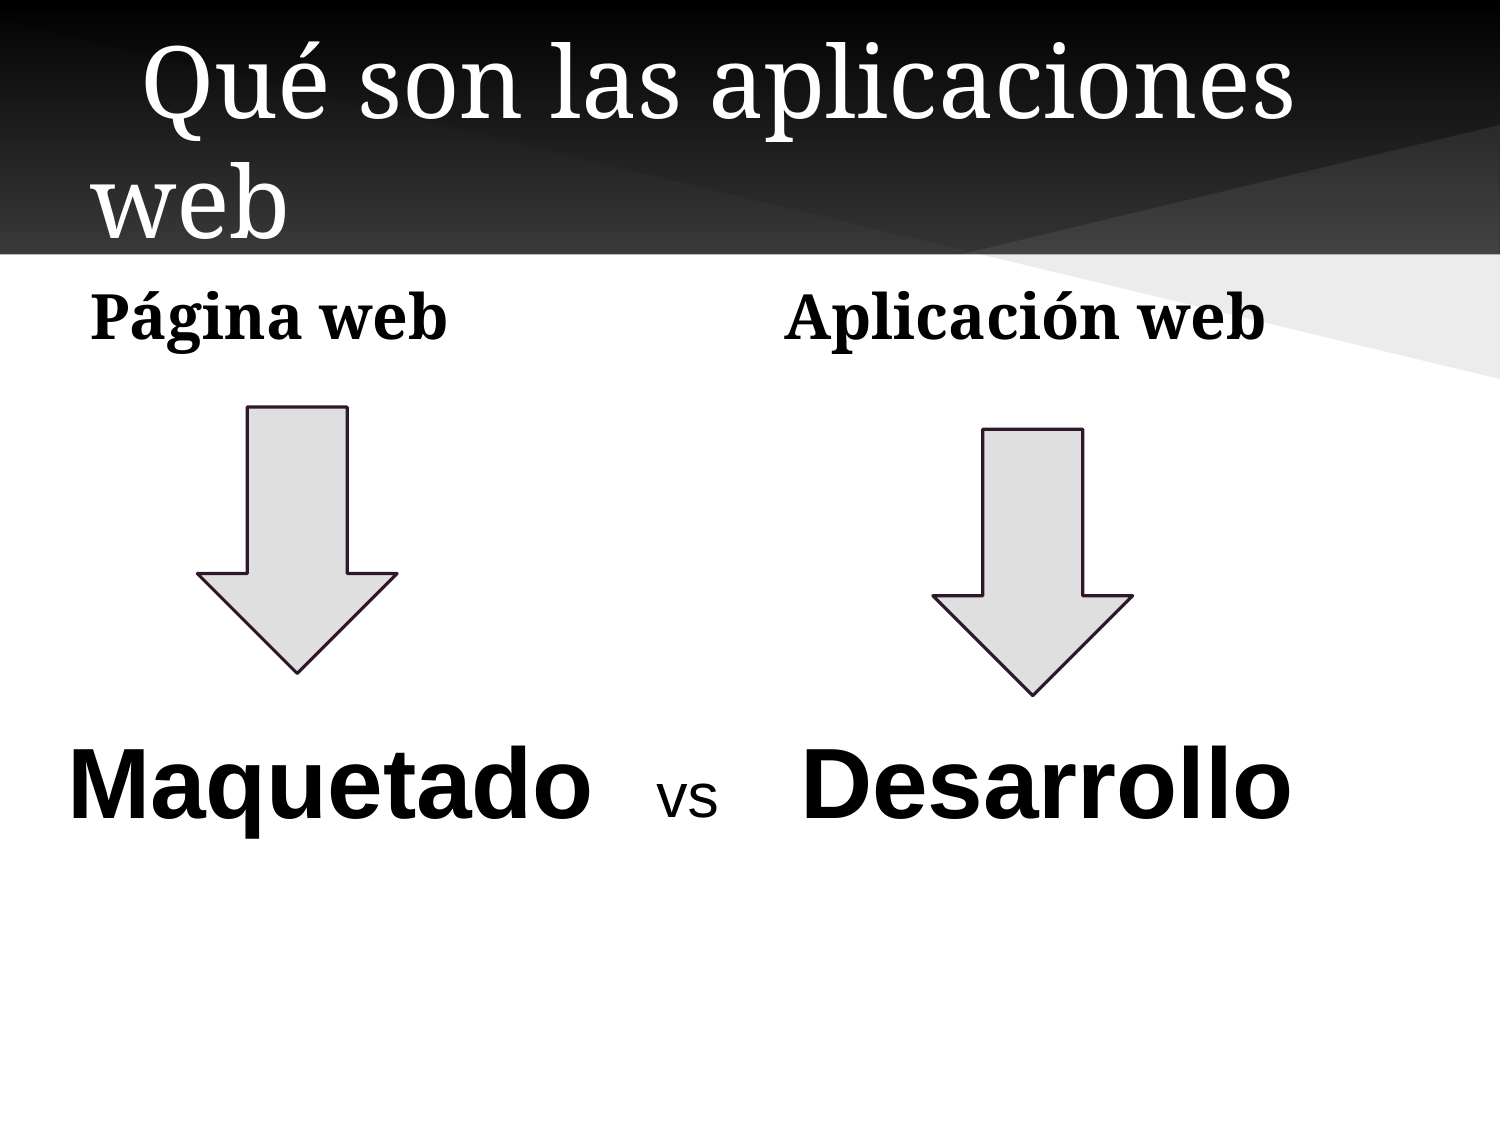

# Qué son las aplicaciones web
Página web
Aplicación web
Maquetado
Desarrollo
vs